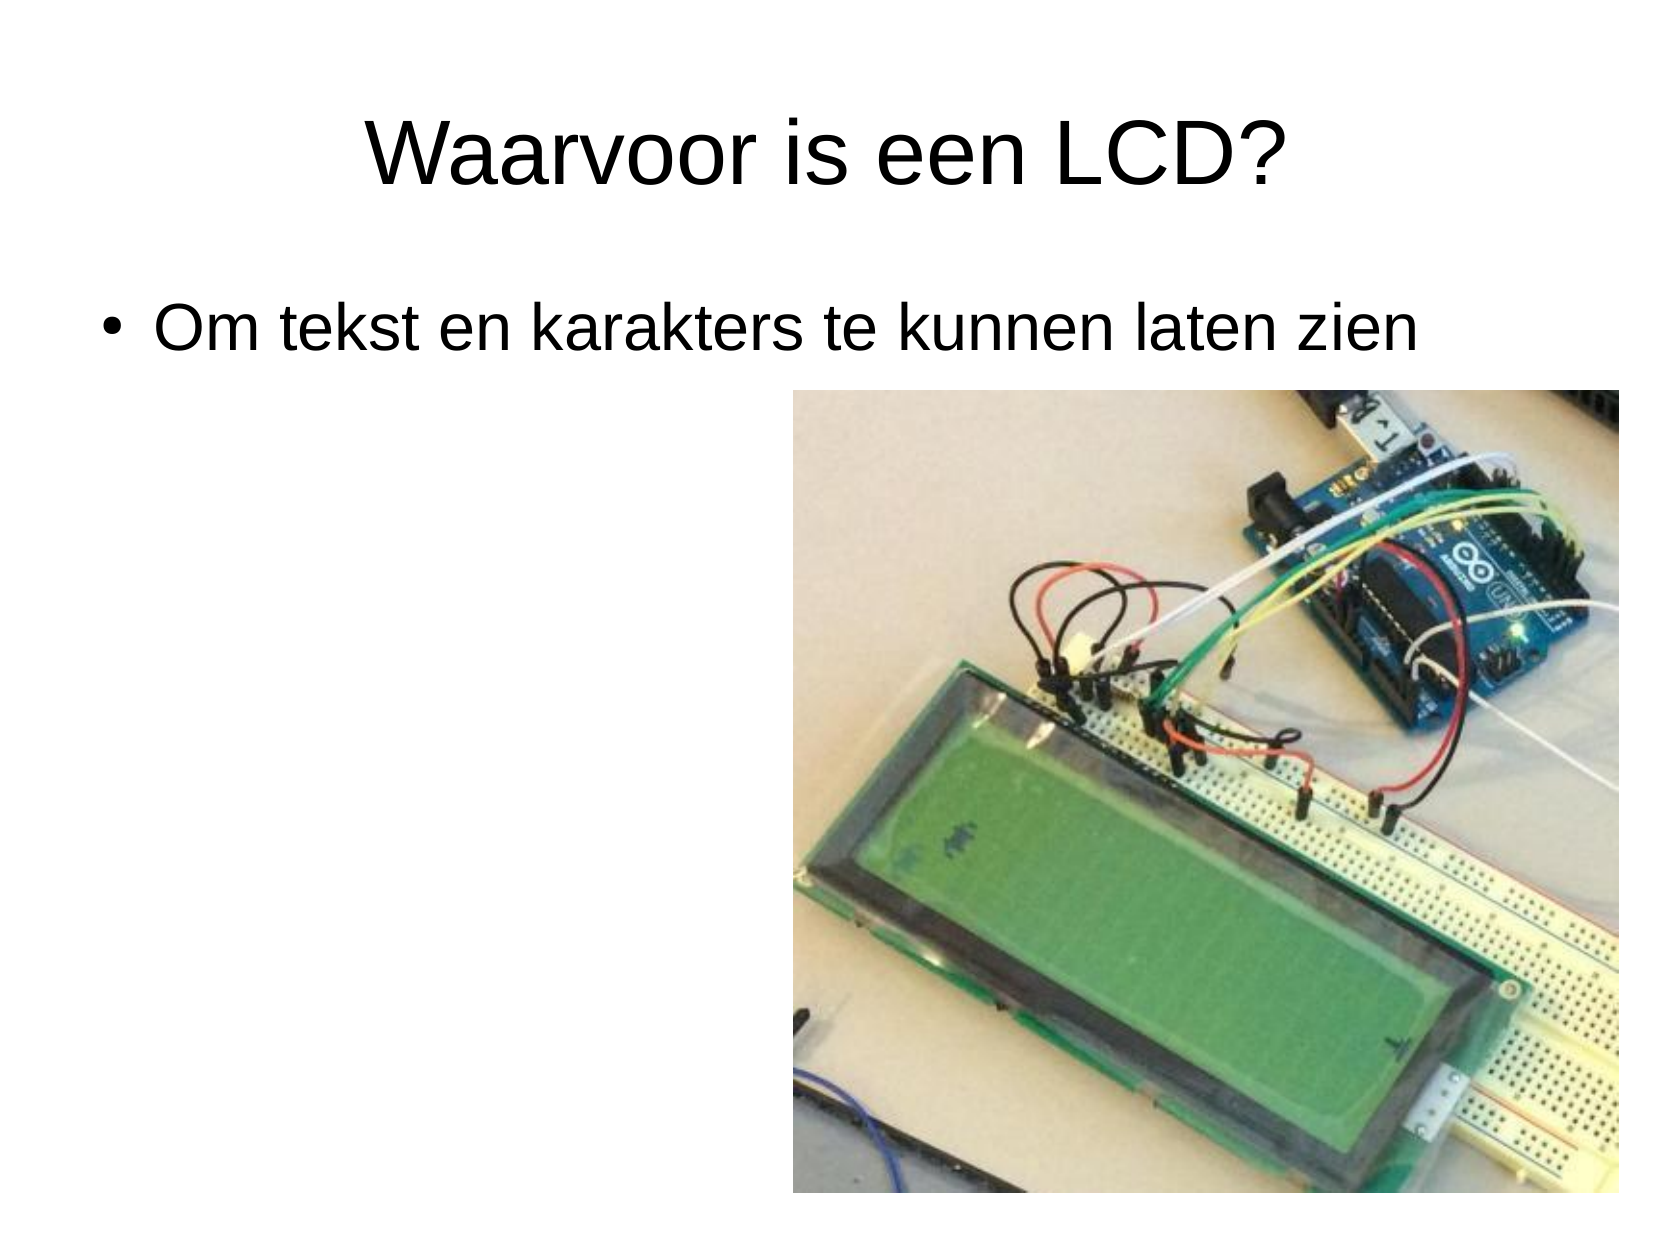

# Waarvoor is een LCD?
Om tekst en karakters te kunnen laten zien